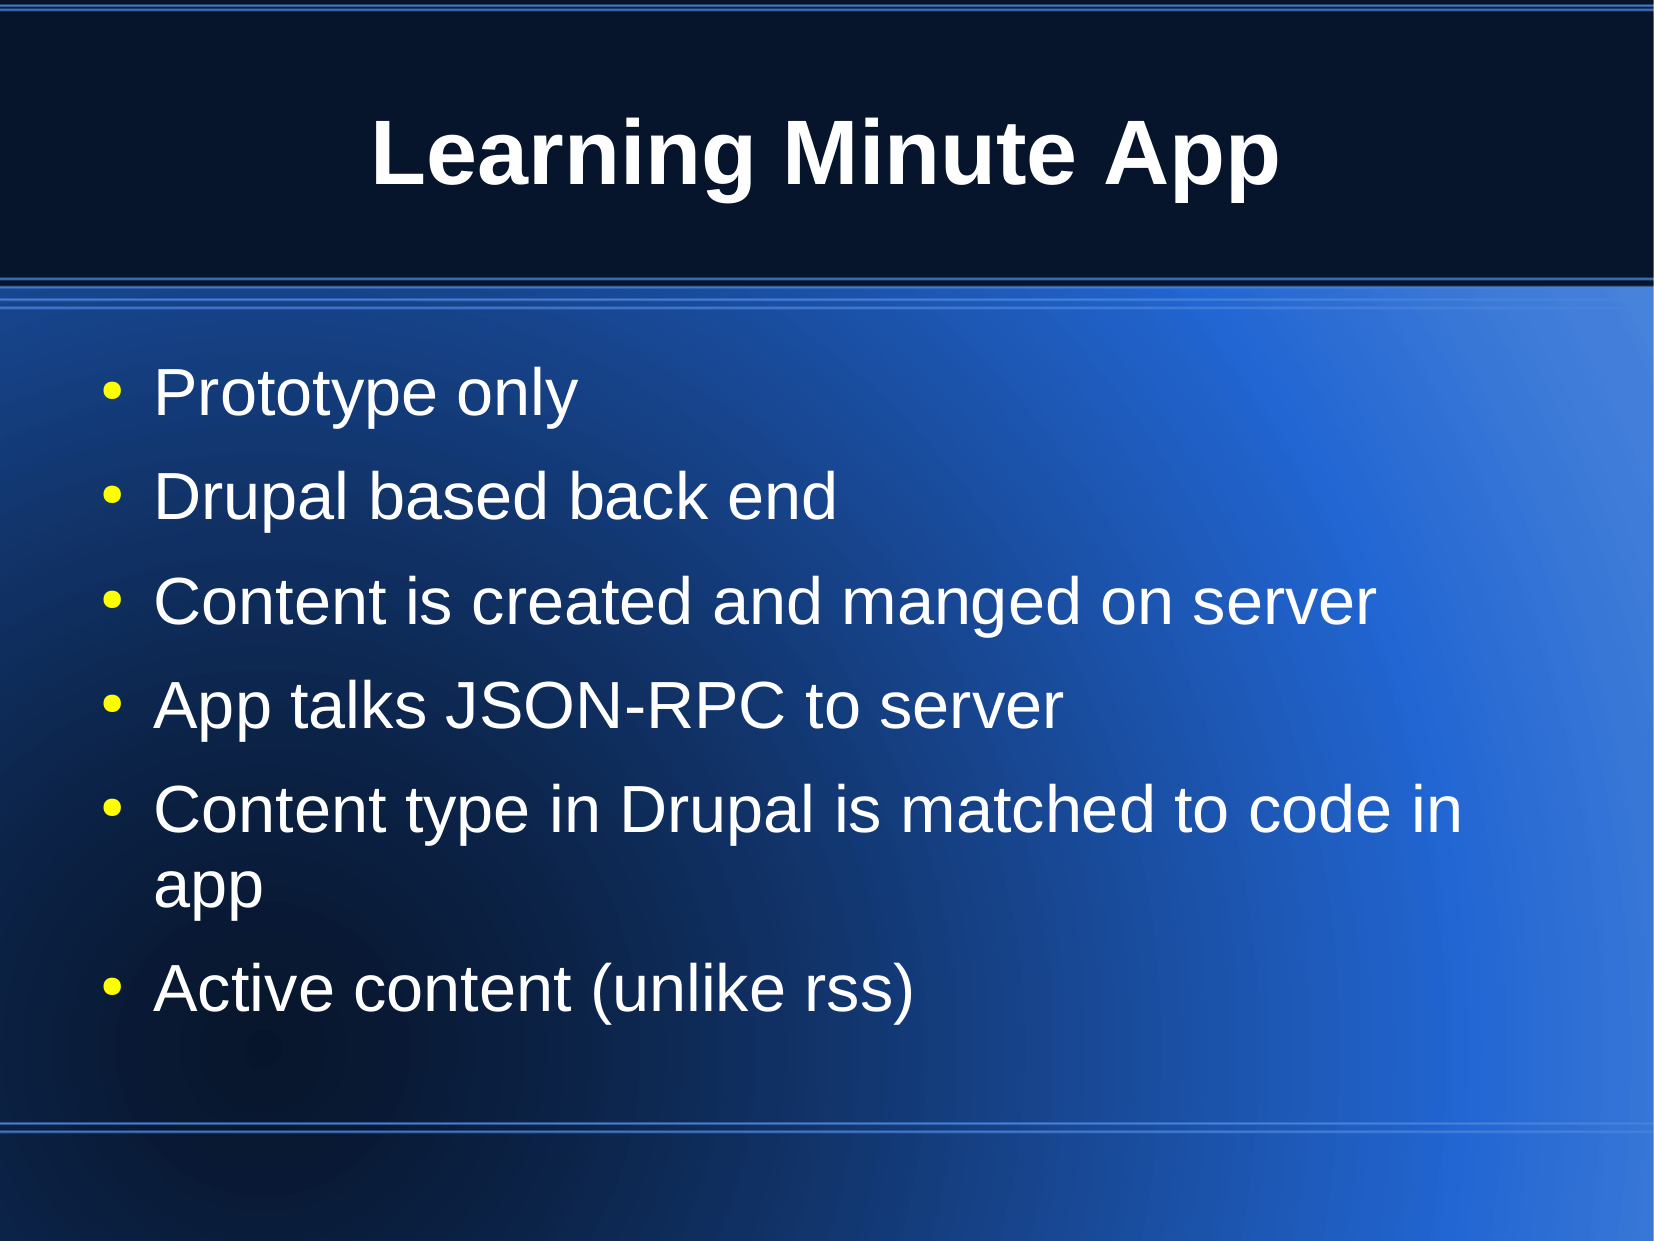

# Learning Minute App
Prototype only
Drupal based back end
Content is created and manged on server
App talks JSON-RPC to server
Content type in Drupal is matched to code in app
Active content (unlike rss)